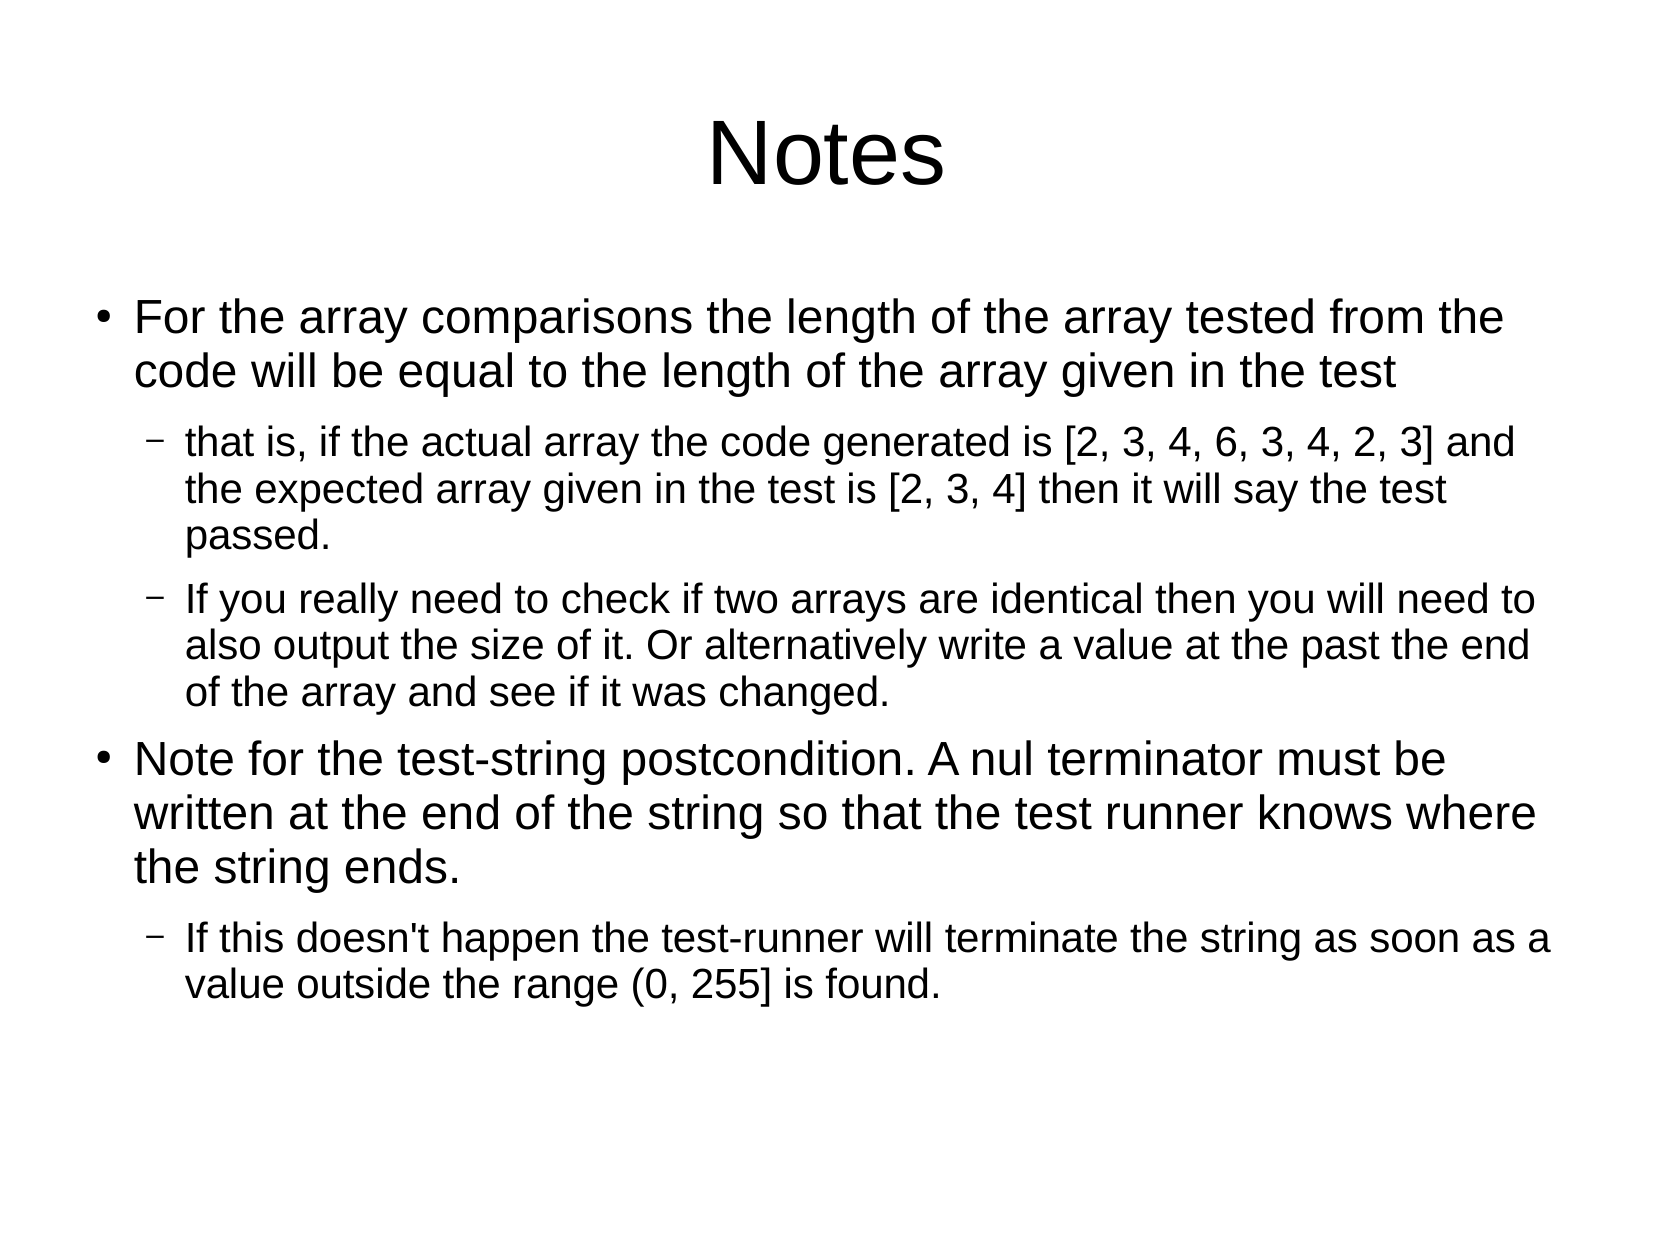

# Notes
For the array comparisons the length of the array tested from the code will be equal to the length of the array given in the test
that is, if the actual array the code generated is [2, 3, 4, 6, 3, 4, 2, 3] and the expected array given in the test is [2, 3, 4] then it will say the test passed.
If you really need to check if two arrays are identical then you will need to also output the size of it. Or alternatively write a value at the past the end of the array and see if it was changed.
Note for the test-string postcondition. A nul terminator must be written at the end of the string so that the test runner knows where the string ends.
If this doesn't happen the test-runner will terminate the string as soon as a value outside the range (0, 255] is found.